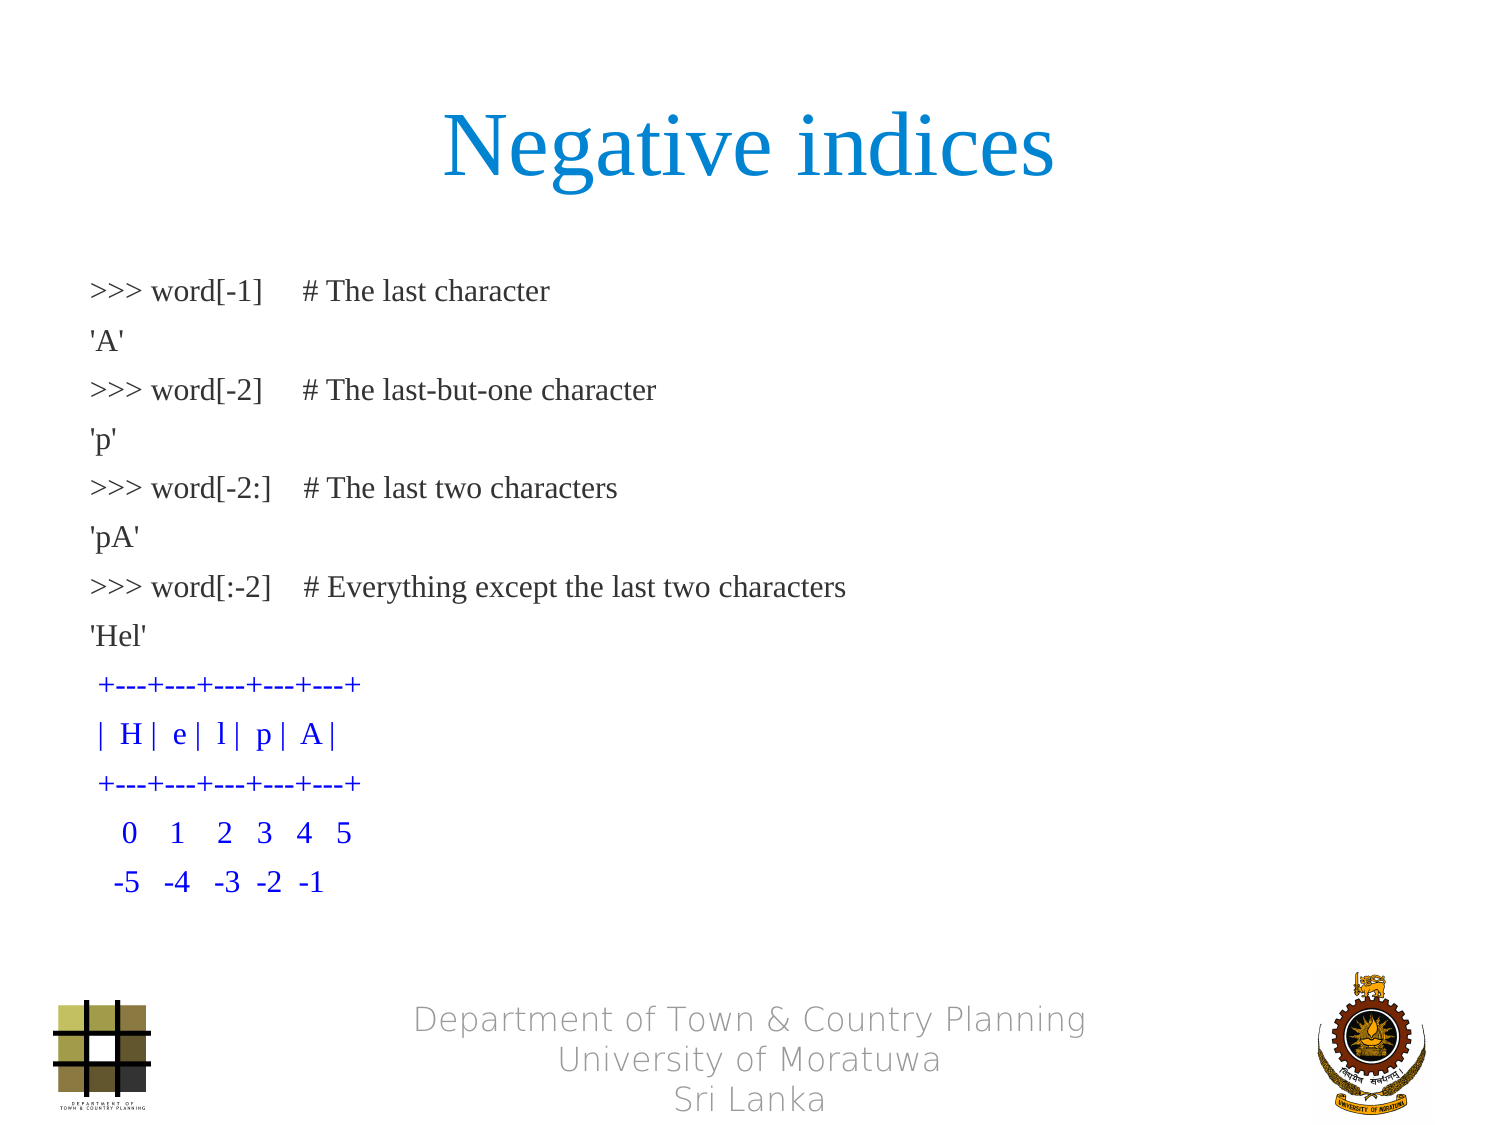

# Negative indices
>>> word[-1] # The last character
'A'
>>> word[-2] # The last-but-one character
'p'
>>> word[-2:] # The last two characters
'pA'
>>> word[:-2] # Everything except the last two characters
'Hel'
 +---+---+---+---+---+
 | H | e | l | p | A |
 +---+---+---+---+---+
 0 1 2 3 4 5
 -5 -4 -3 -2 -1